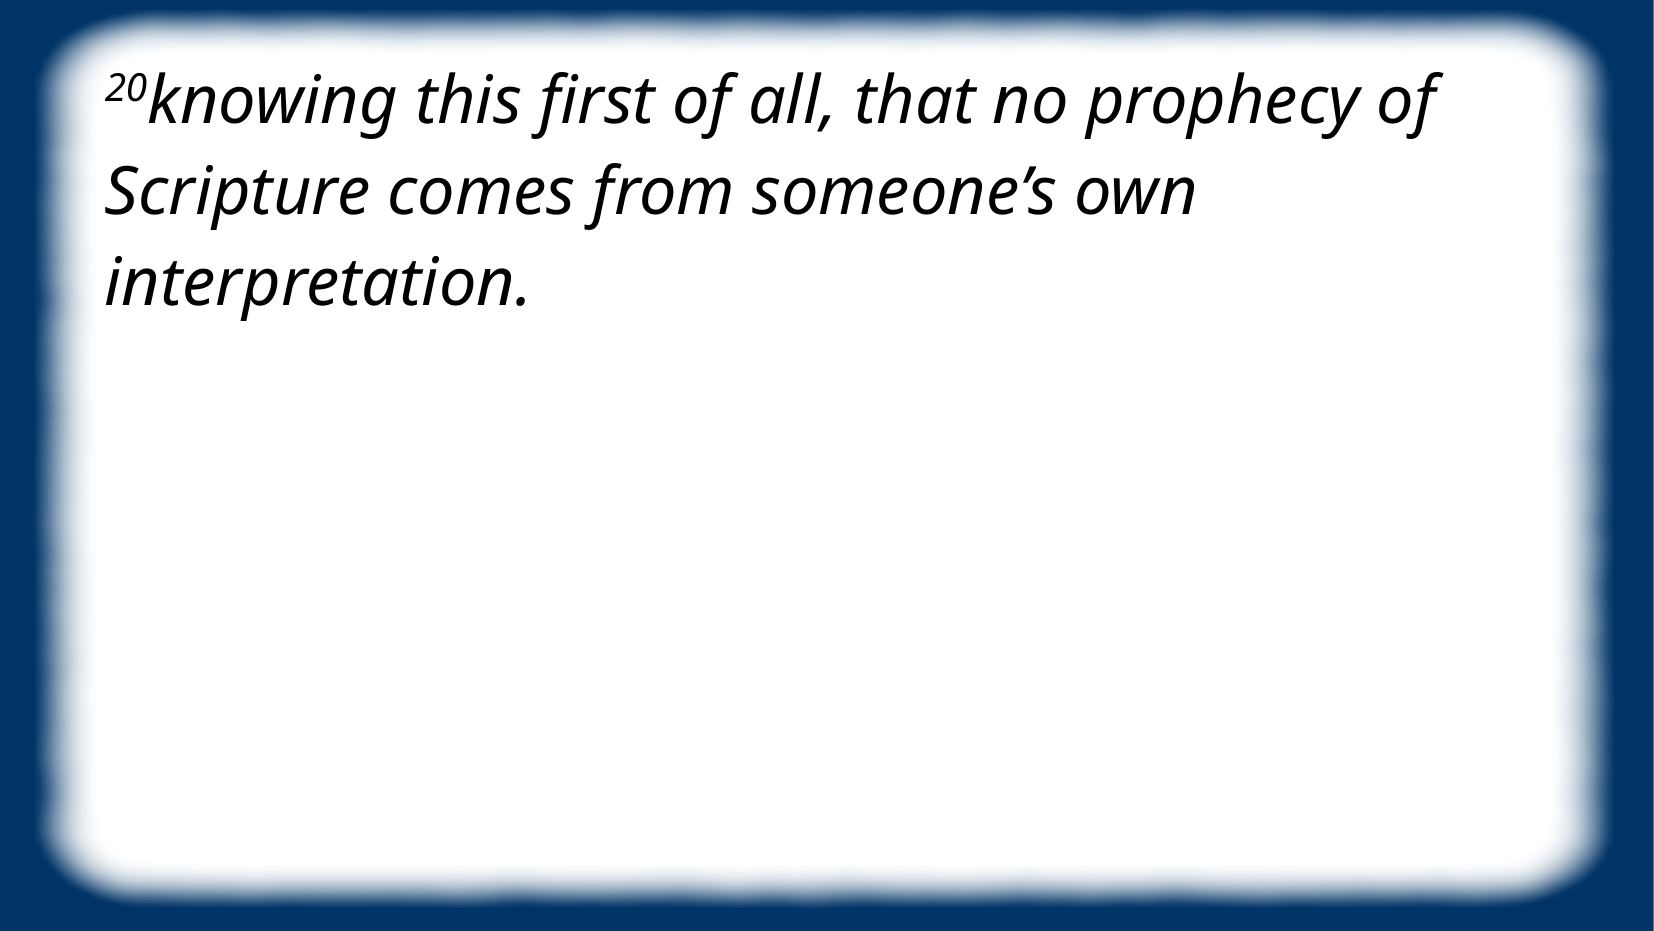

20knowing this first of all, that no prophecy of Scripture comes from someone’s own interpretation.